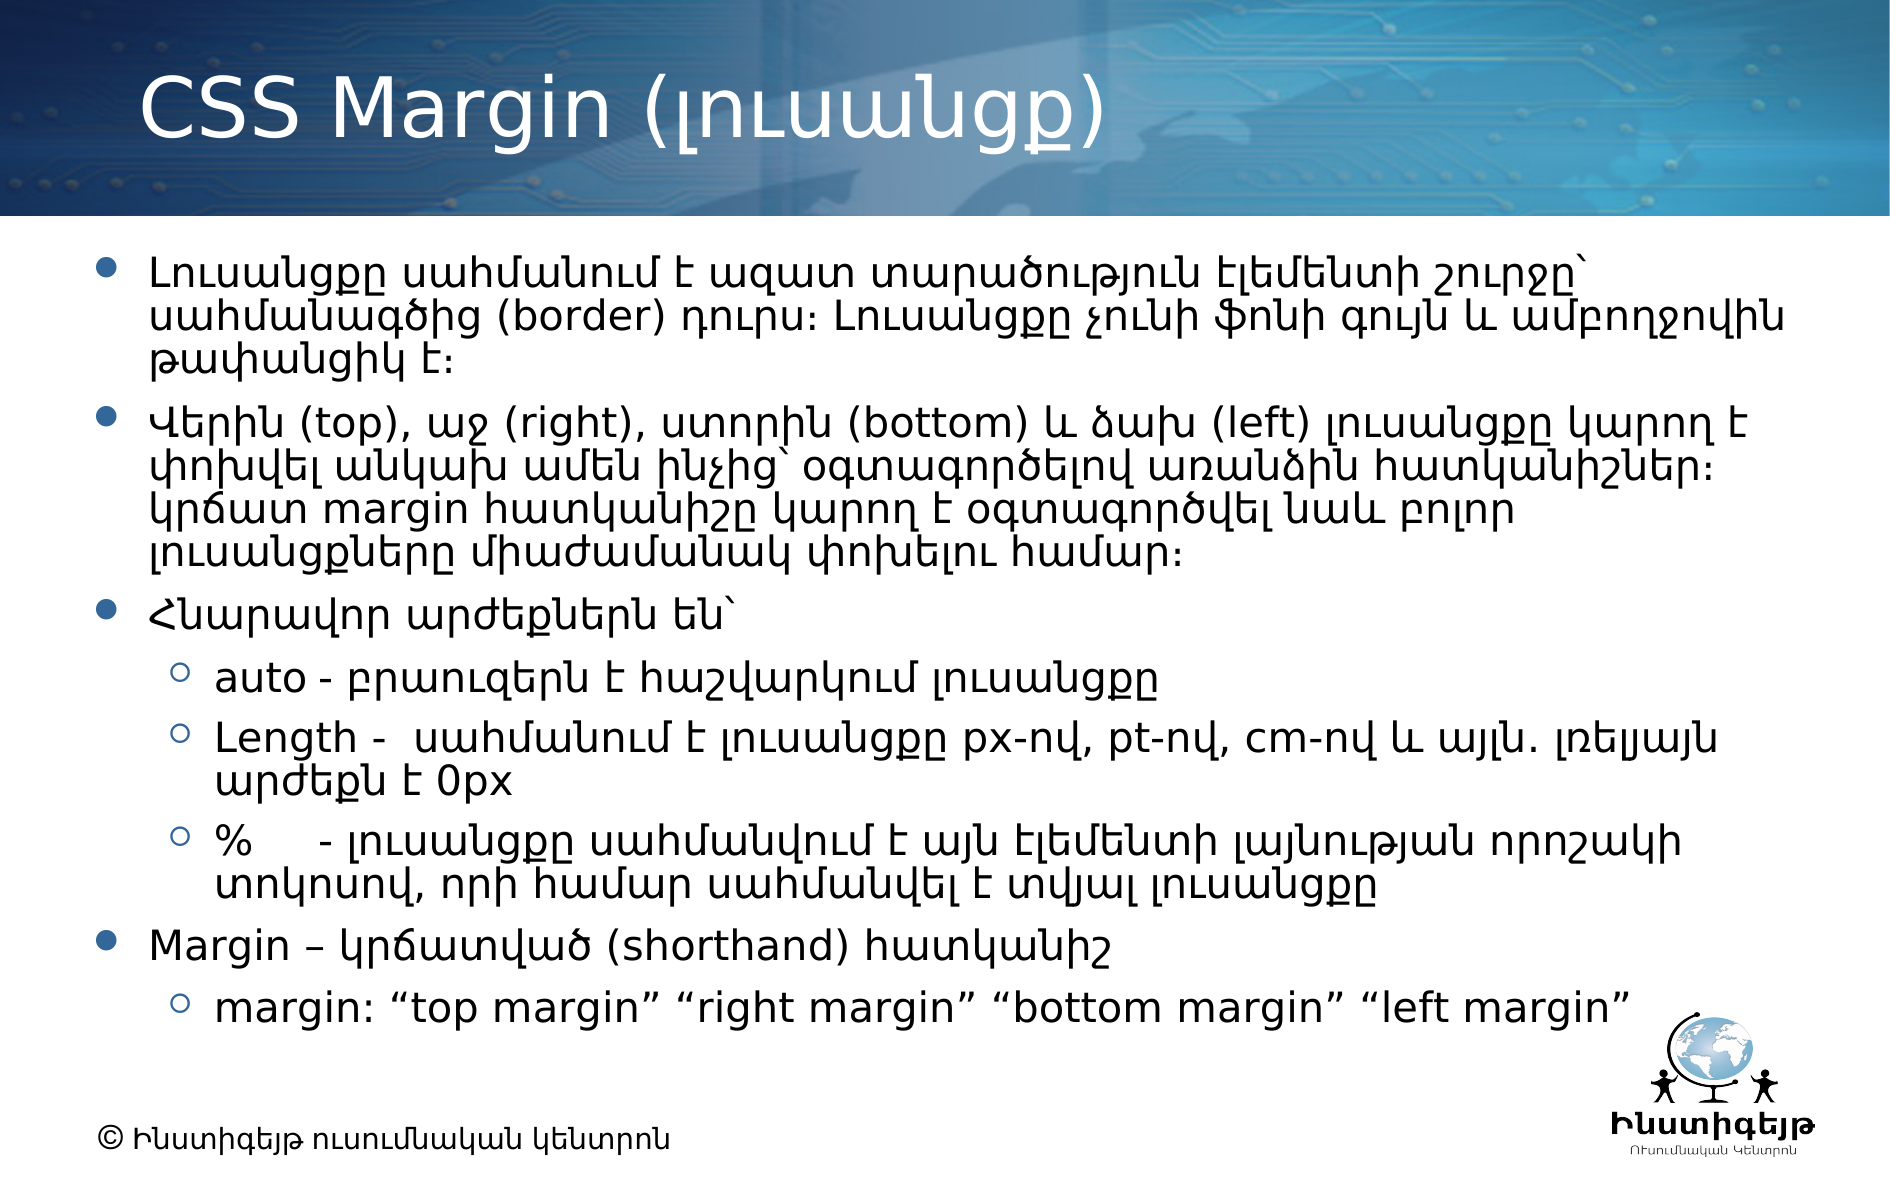

CSS Margin (լուսանցք)
# Լուսանցքը սահմանում է ազատ տարածություն էլեմենտի շուրջը՝ սահմանագծից (border) դուրս։ Լուսանցքը չունի ֆոնի գույն և ամբողջովին թափանցիկ է։
Վերին (top), աջ (right), ստորին (bottom) և ձախ (left) լուսանցքը կարող է փոխվել անկախ ամեն ինչից՝ օգտագործելով առանձին հատկանիշներ։ կրճատ margin հատկանիշը կարող է օգտագործվել նաև բոլոր լուսանցքները միաժամանակ փոխելու համար։
Հնարավոր արժեքներն են՝
auto	- բրաուզերն է հաշվարկում լուսանցքը
Length - սահմանում է լուսանցքը px-ով, pt-ով, cm-ով և այլն․ լռելյայն արժեքն է 0px
%	- լուսանցքը սահմանվում է այն էլեմենտի լայնության որոշակի տոկոսով, որի համար սահմանվել է տվյալ լուսանցքը
Margin – կրճատված (shorthand) հատկանիշ
margin: “top margin” “right margin” “bottom margin” “left margin”